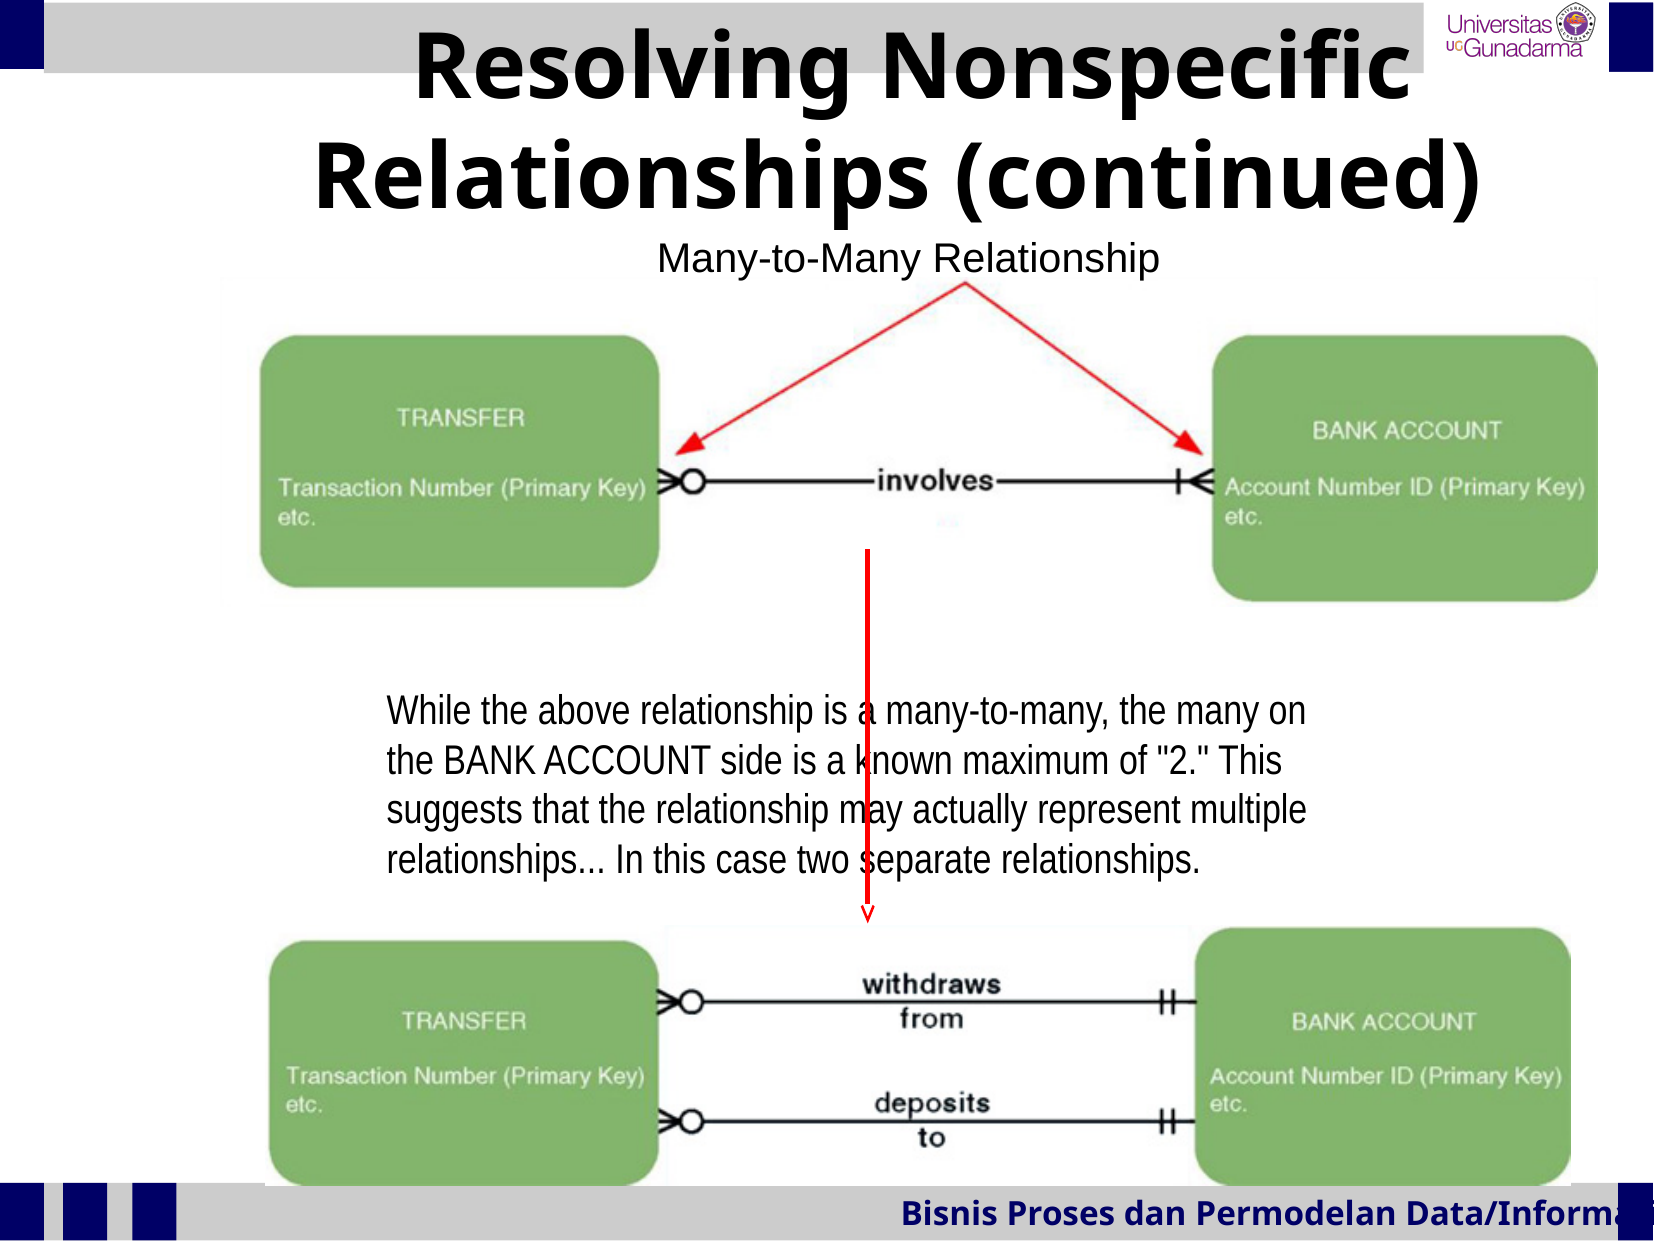

# Resolving Nonspecific Relationships (continued)
Many-to-Many Relationship
While the above relationship is a many-to-many, the many on the BANK ACCOUNT side is a known maximum of "2." This suggests that the relationship may actually represent multiple relationships... In this case two separate relationships.
151